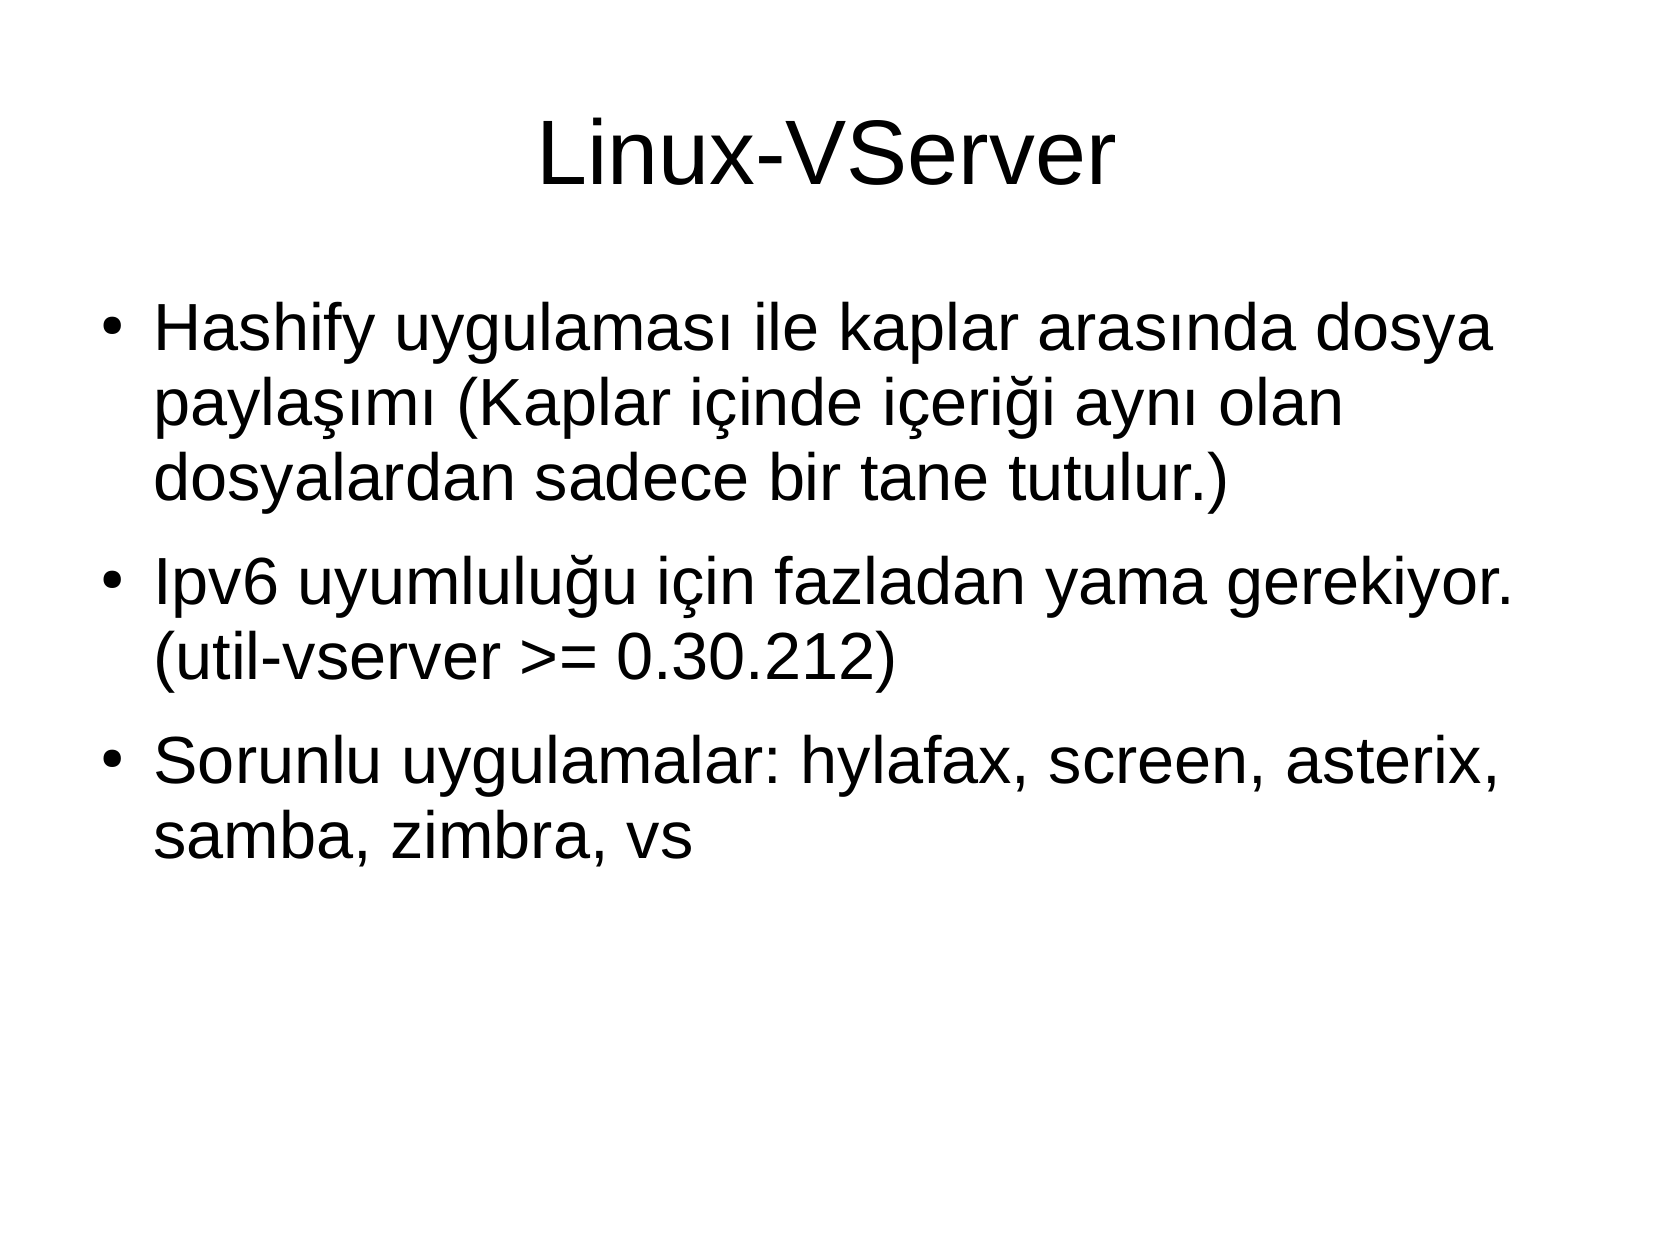

# Linux-VServer
Hashify uygulaması ile kaplar arasında dosya paylaşımı (Kaplar içinde içeriği aynı olan dosyalardan sadece bir tane tutulur.)
Ipv6 uyumluluğu için fazladan yama gerekiyor. (util-vserver >= 0.30.212)
Sorunlu uygulamalar: hylafax, screen, asterix, samba, zimbra, vs